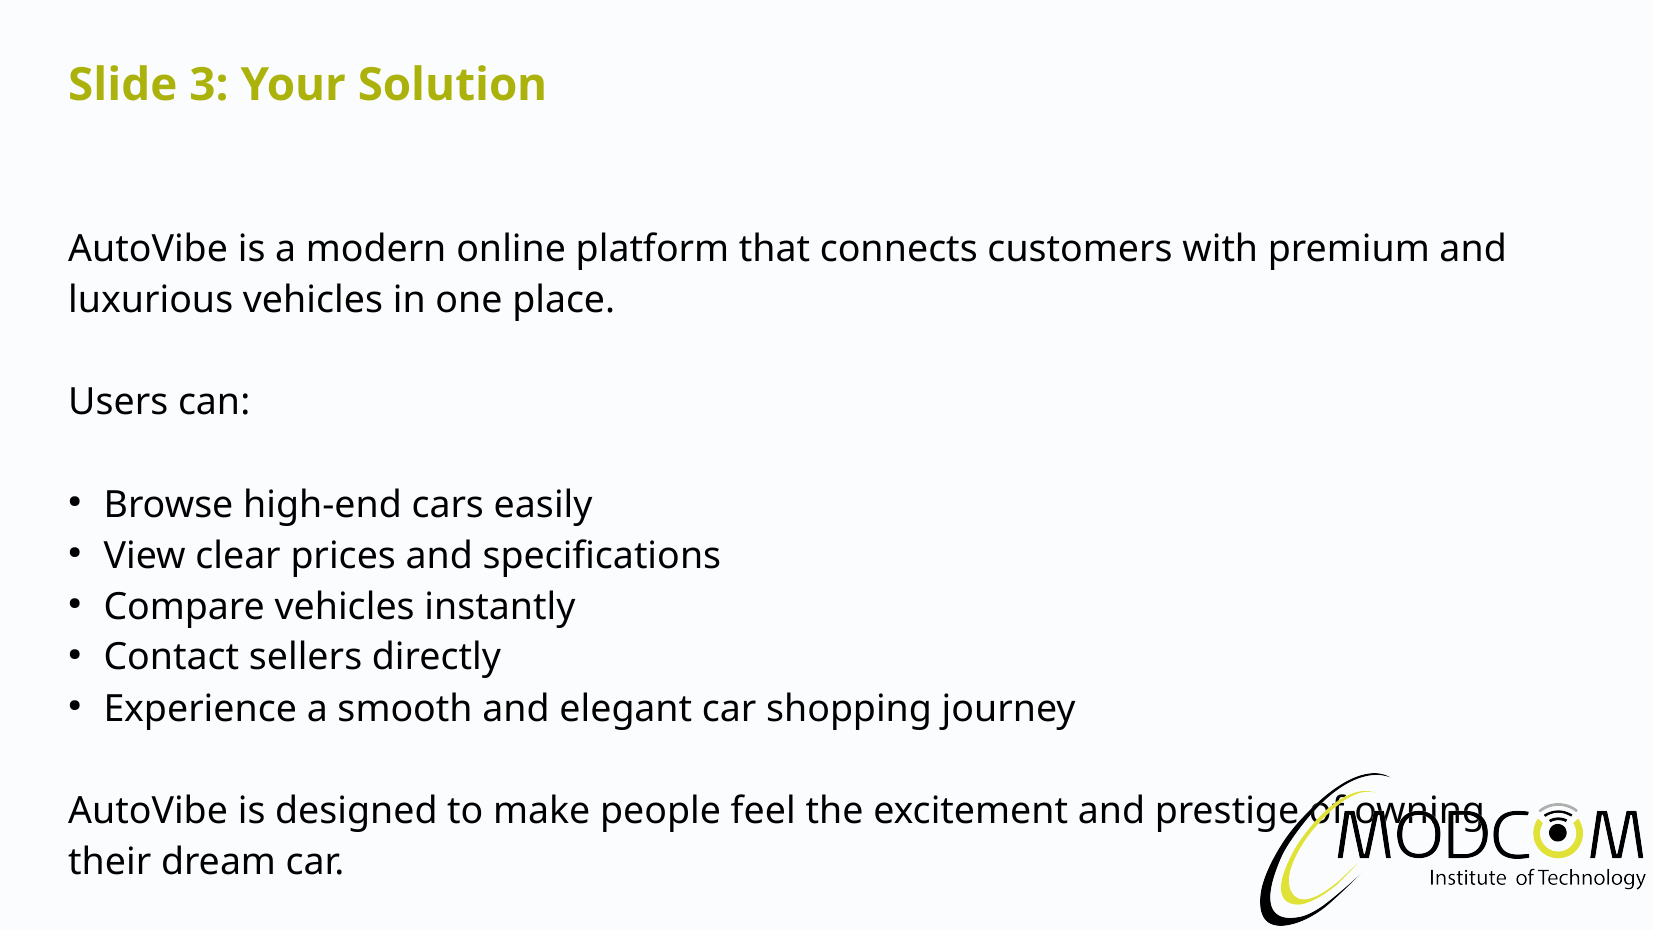

Slide 3: Your Solution
AutoVibe is a modern online platform that connects customers with premium and luxurious vehicles in one place.
Users can:
Browse high-end cars easily
View clear prices and specifications
Compare vehicles instantly
Contact sellers directly
Experience a smooth and elegant car shopping journey
AutoVibe is designed to make people feel the excitement and prestige of owning their dream car.